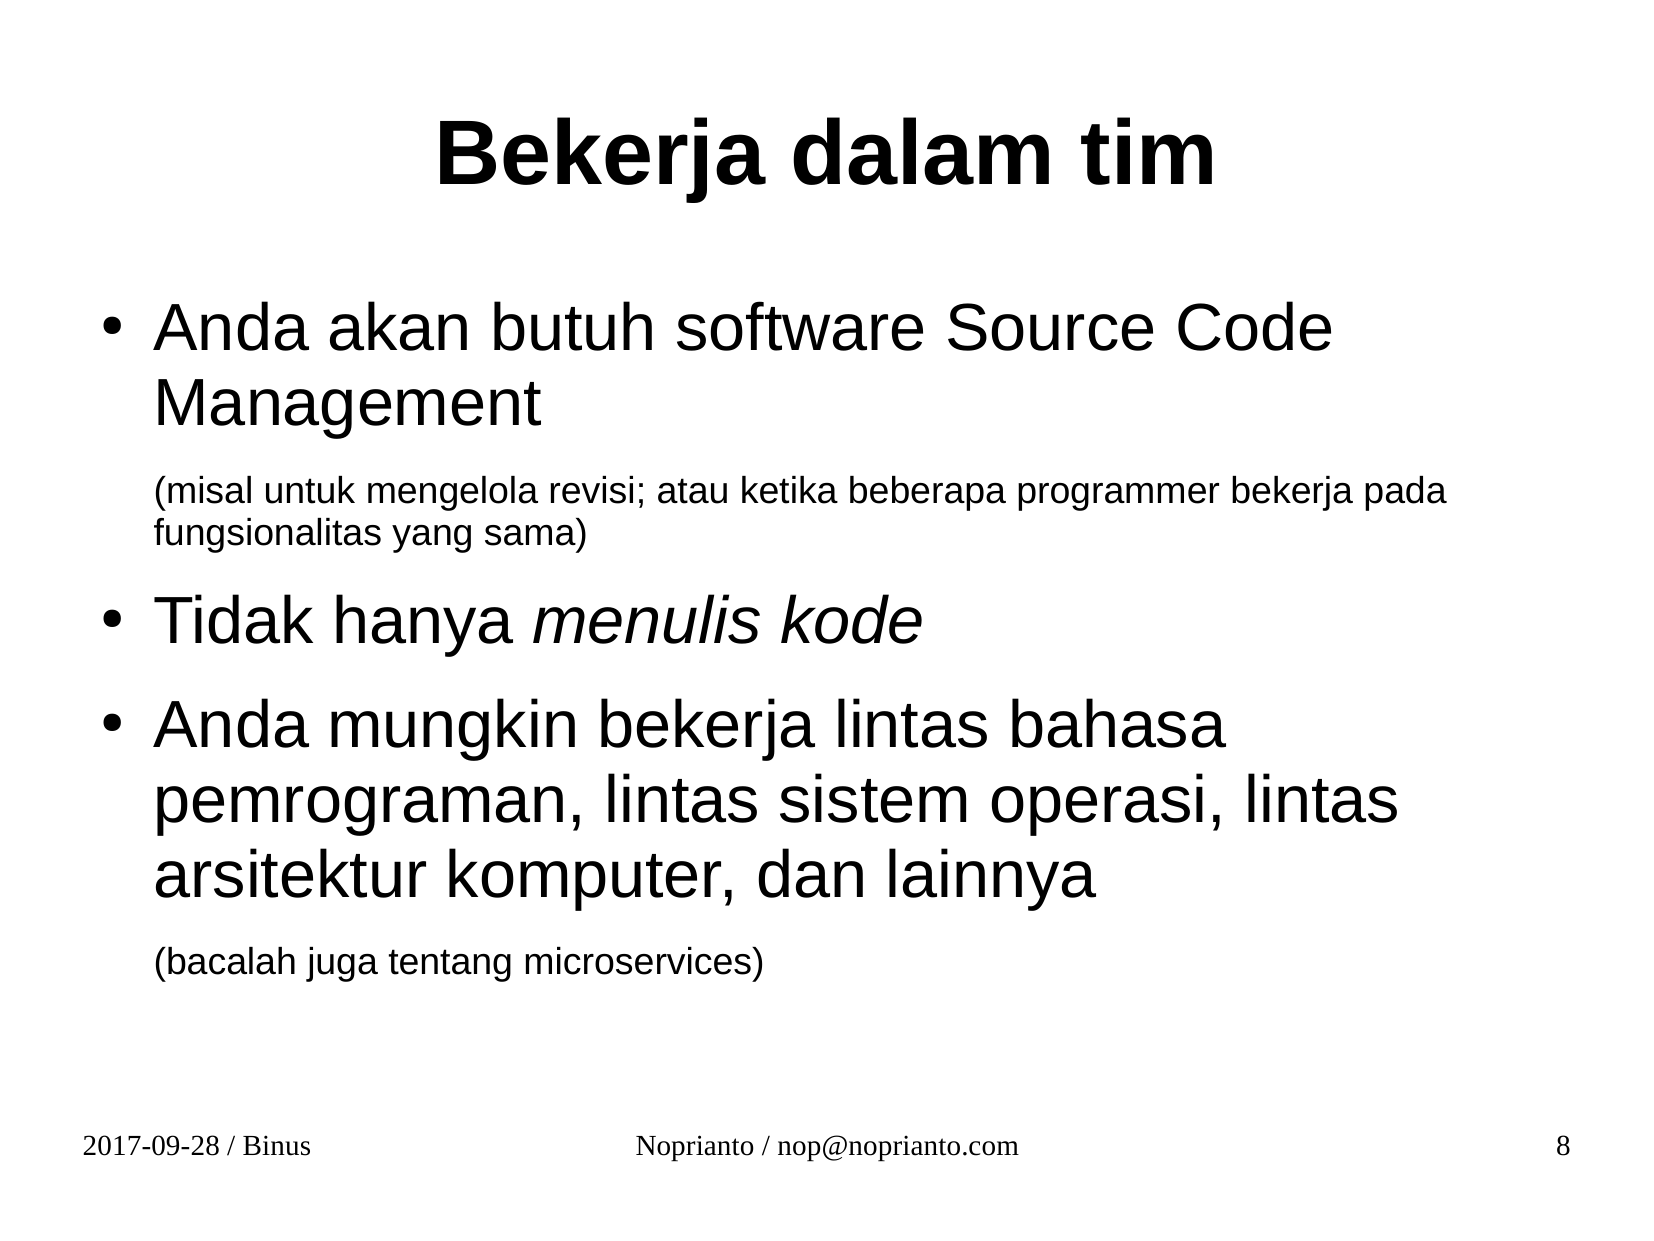

# Bekerja dalam tim
Anda akan butuh software Source Code Management
(misal untuk mengelola revisi; atau ketika beberapa programmer bekerja pada fungsionalitas yang sama)
Tidak hanya menulis kode
Anda mungkin bekerja lintas bahasa pemrograman, lintas sistem operasi, lintas arsitektur komputer, dan lainnya
(bacalah juga tentang microservices)
2017-09-28 / Binus
Noprianto / nop@noprianto.com
8